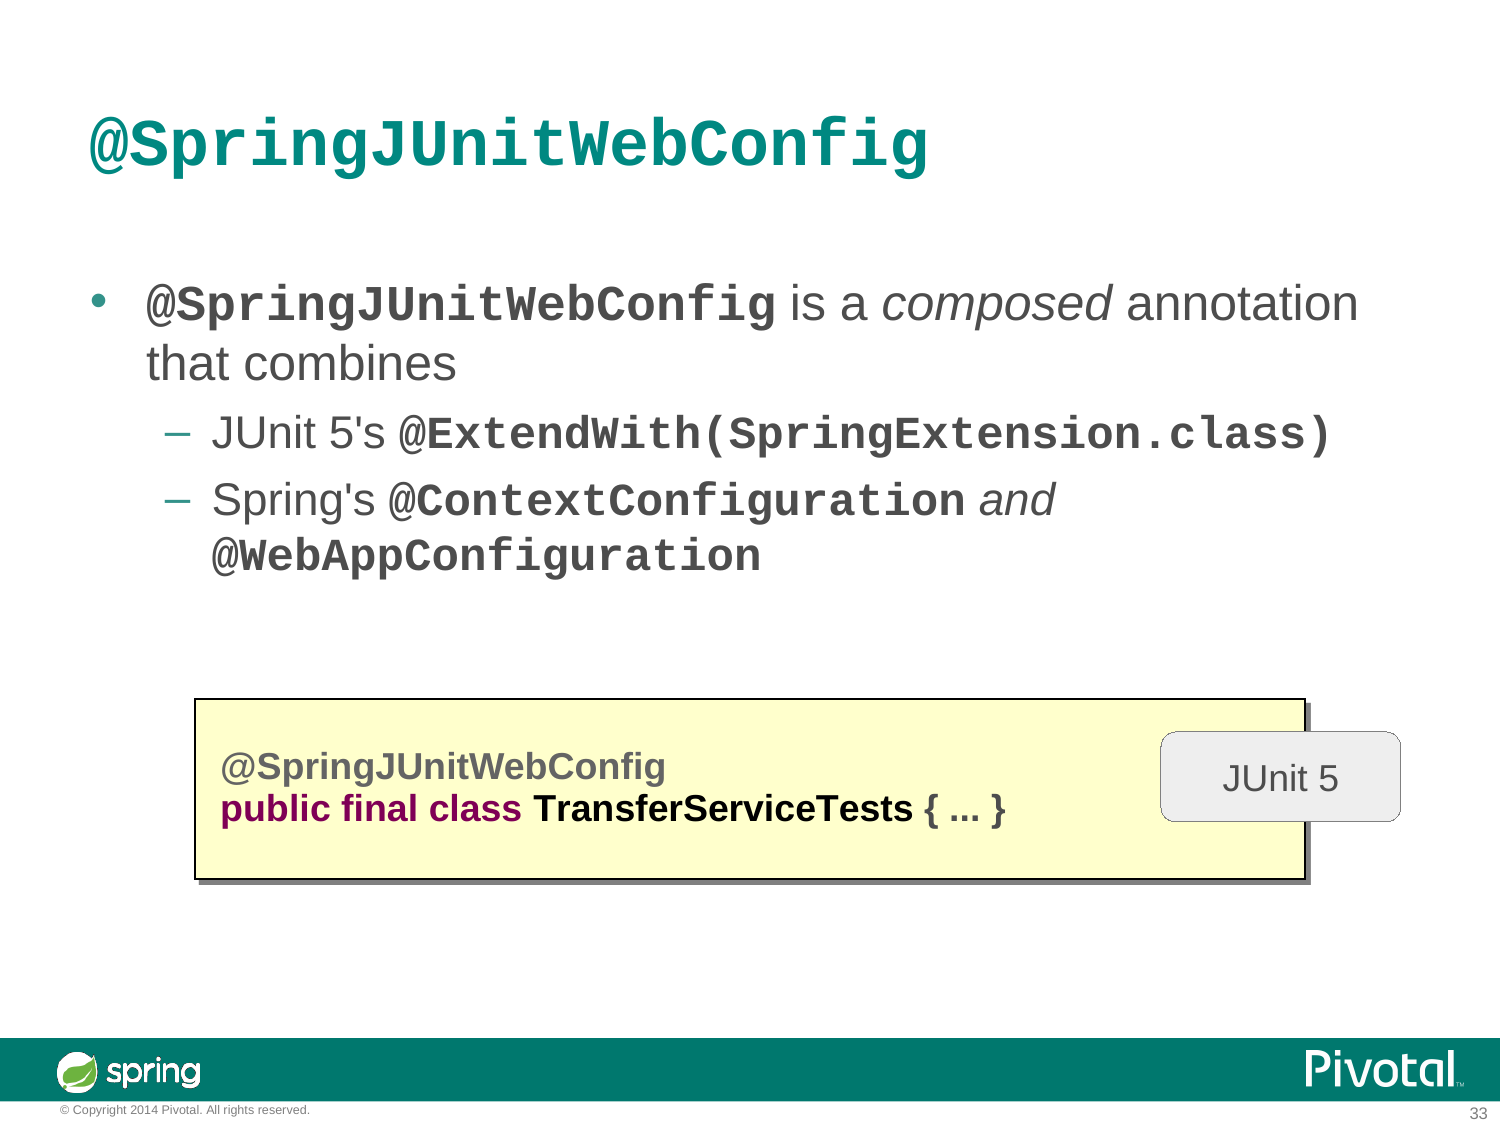

@SpringJUnitWebConfig
# @SpringJUnitWebConfig is a composed annotation that combines
JUnit 5's @ExtendWith(SpringExtension.class)
Spring's @ContextConfiguration and @WebAppConfiguration
 @SpringJUnitWebConfig
 public final class TransferServiceTests { ... }
JUnit 5